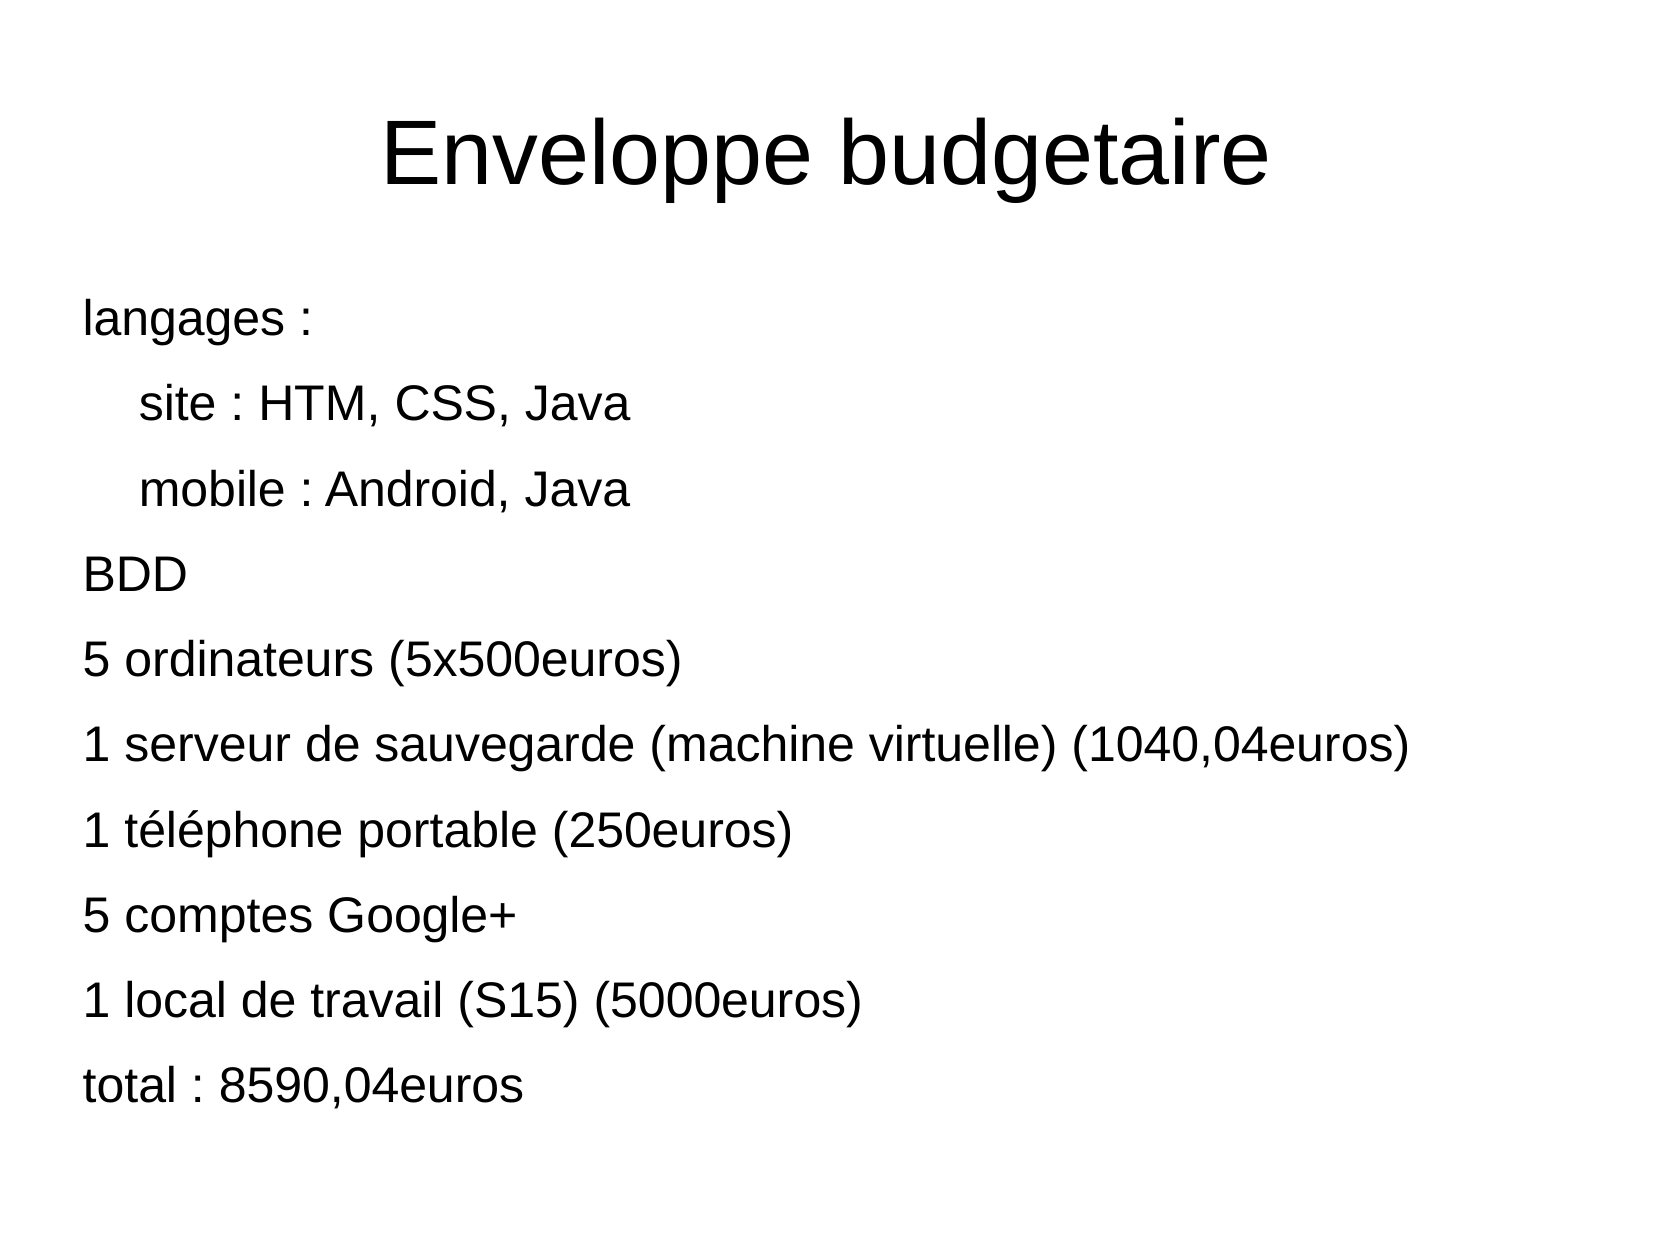

# Enveloppe budgetaire
langages :
 site : HTM, CSS, Java
 mobile : Android, Java
BDD
5 ordinateurs (5x500euros)
1 serveur de sauvegarde (machine virtuelle) (1040,04euros)
1 téléphone portable (250euros)
5 comptes Google+
1 local de travail (S15) (5000euros)
total : 8590,04euros